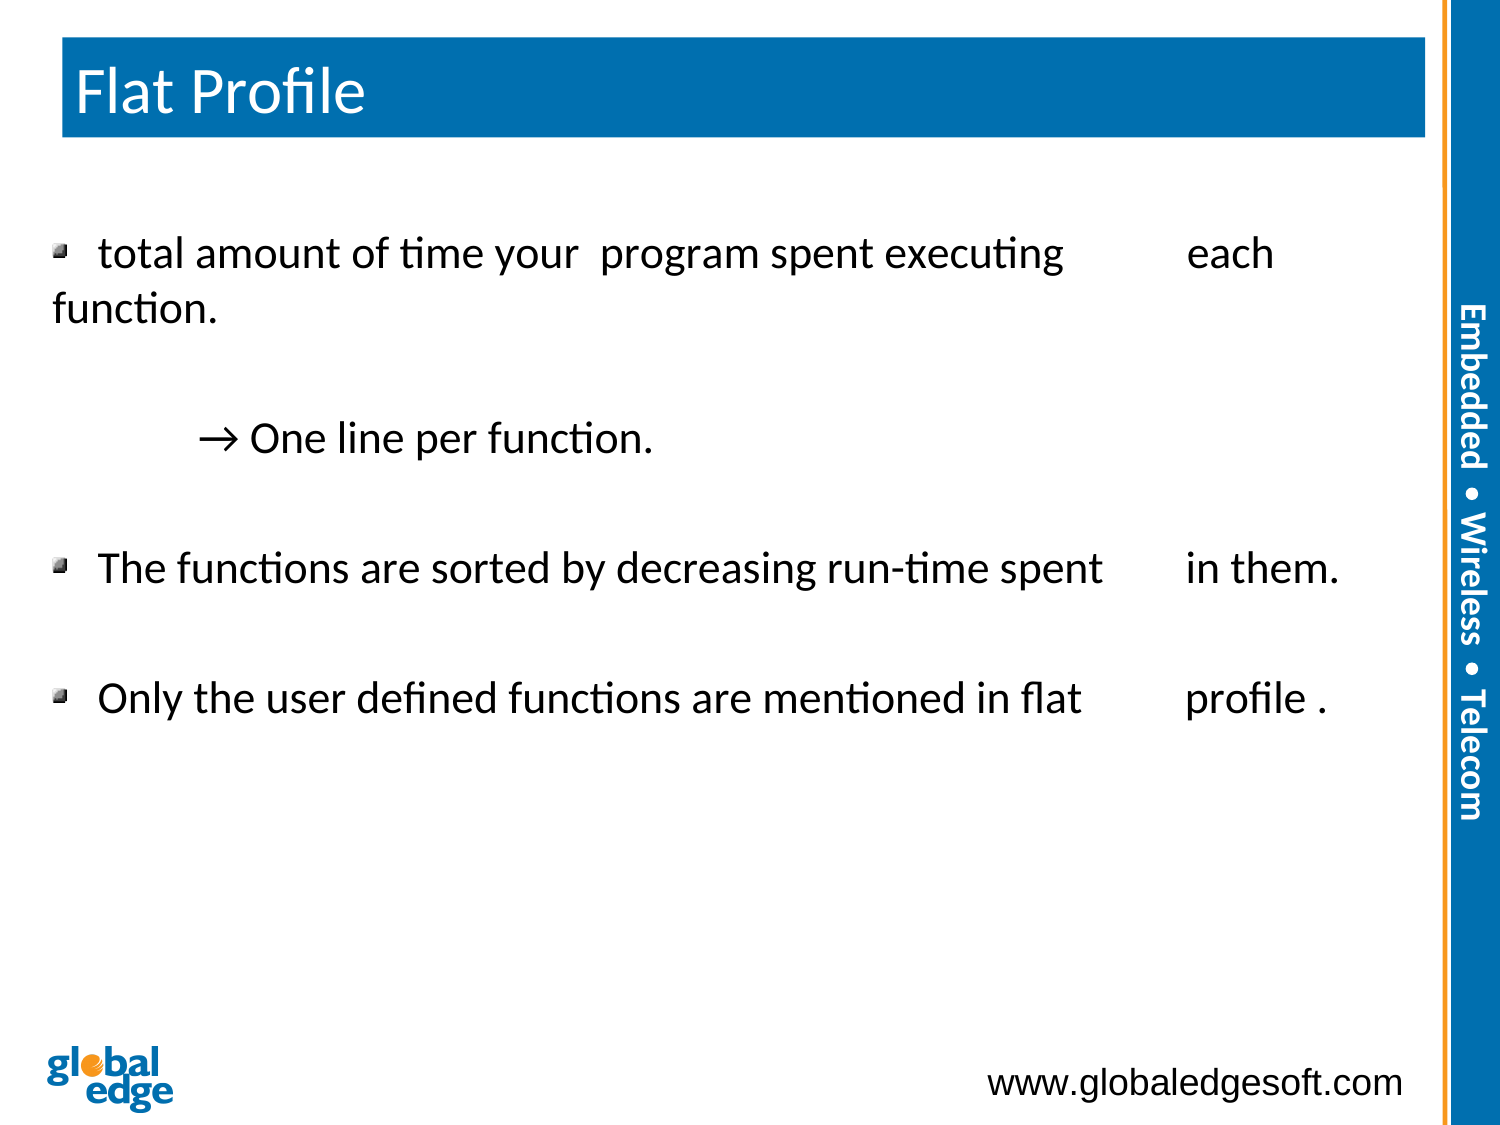

# Flat Profile
 total amount of time your program spent executing each function.
→ One line per function.
 The functions are sorted by decreasing run-time spent in them.
 Only the user defined functions are mentioned in flat profile .